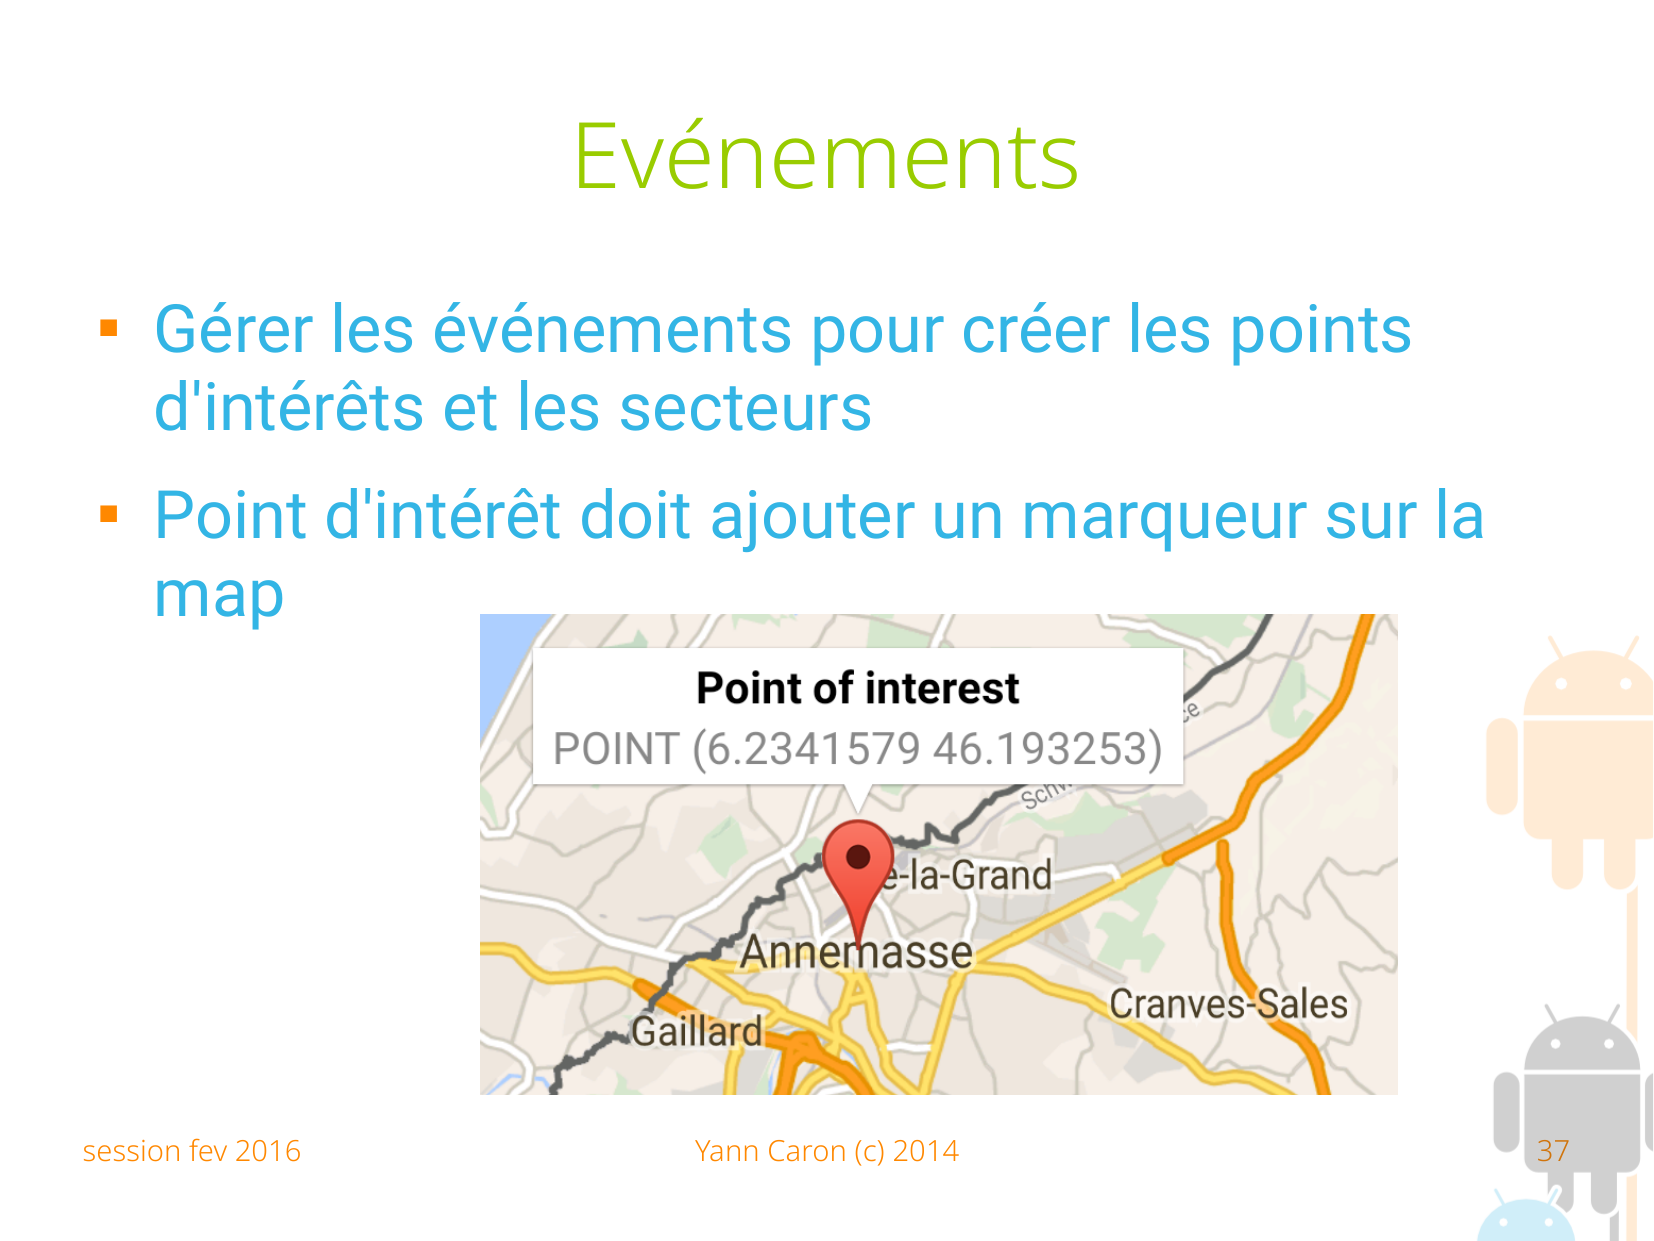

# Evénements
Gérer les événements pour créer les points d'intérêts et les secteurs
Point d'intérêt doit ajouter un marqueur sur la map
session fev 2016
Yann Caron (c) 2014
37